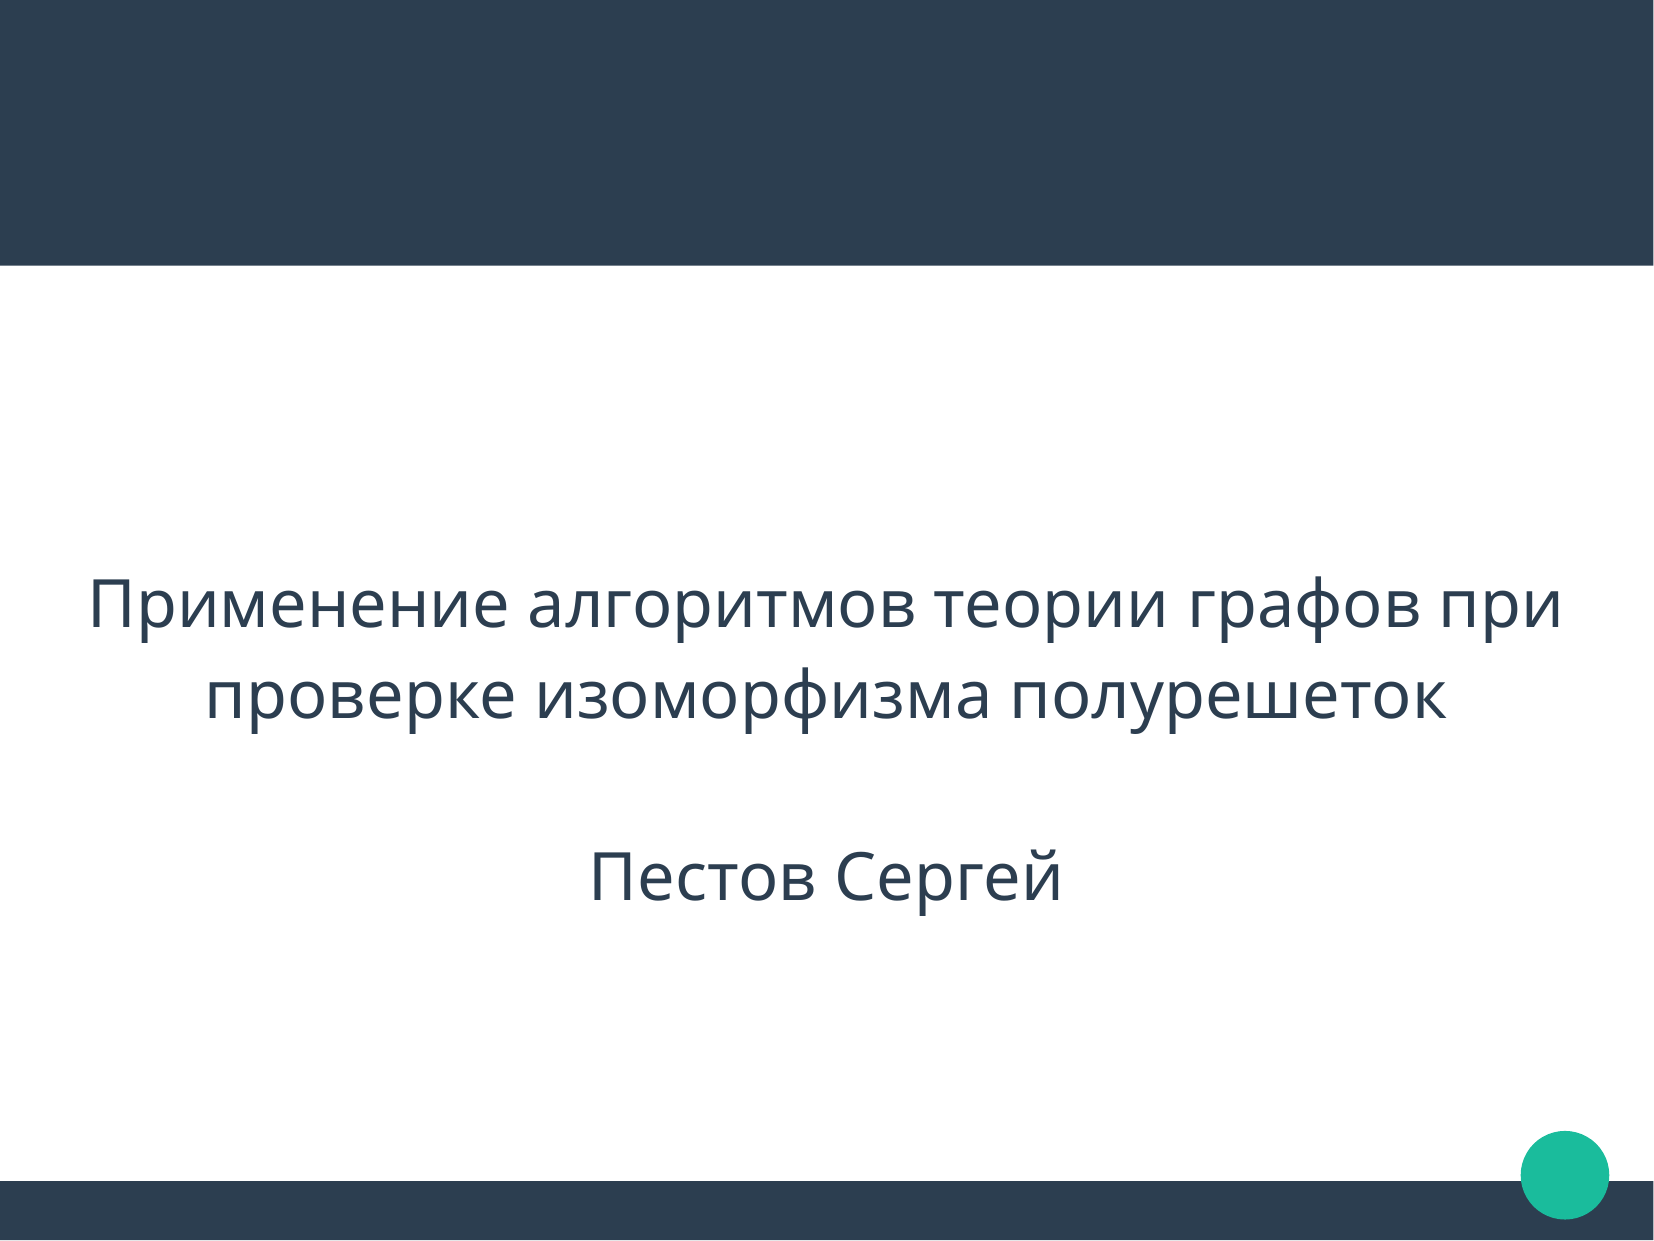

#
Применение алгоритмов теории графов при проверке изоморфизма полурешеток
Пестов Сергей